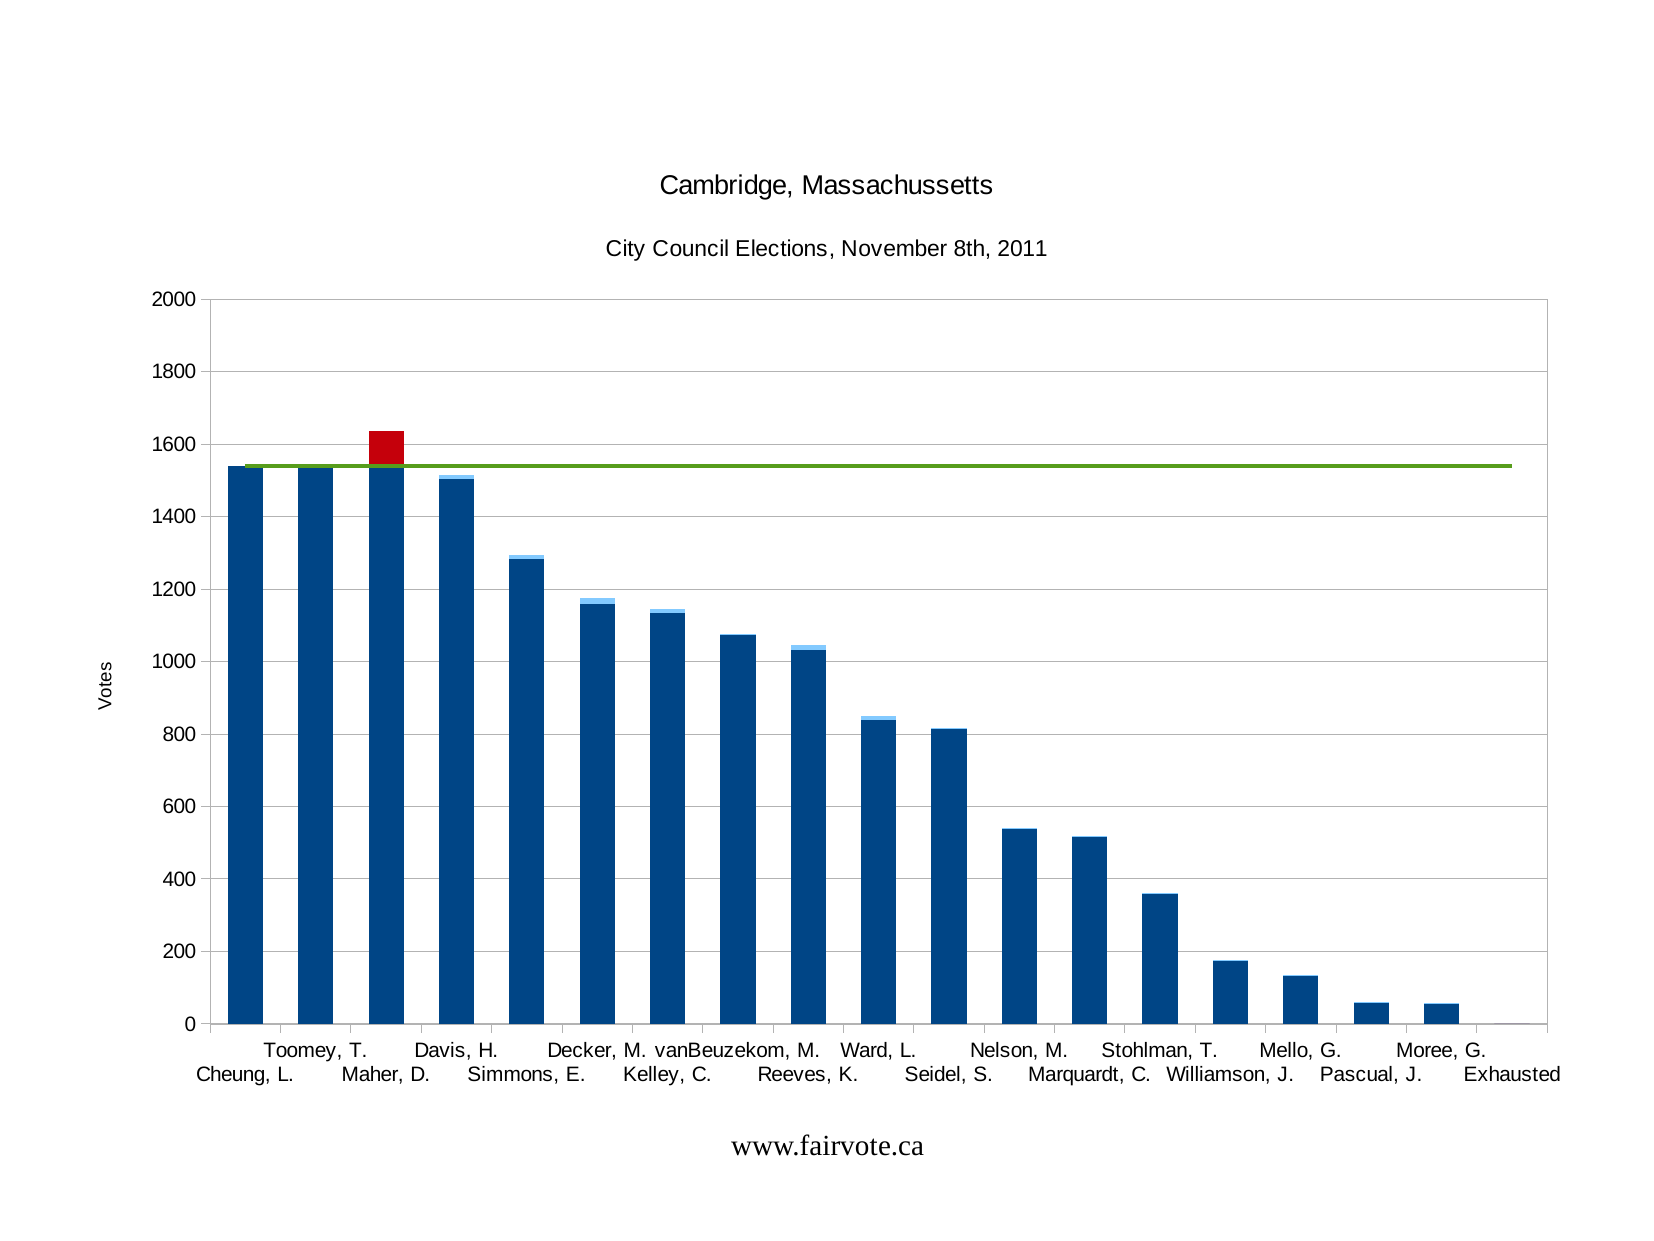

### Chart: Cambridge, Massachussetts
City Council Elections, November 8th, 2011
| Category | Blue | Rouge | Blue ciel | Ligne |
|---|---|---|---|---|
| Cheung, L. | 1540.0 | 0.0 | 0.0 | 1540.0 |
| Toomey, T. | 1540.0 | 0.0 | 0.0 | 1540.0 |
| Maher, D. | 1540.0 | 96.0 | 0.0 | 1540.0 |
| Davis, H. | 1505.0 | 0.0 | 11.0 | 1540.0 |
| Simmons, E. | 1283.0 | 0.0 | 10.0 | 1540.0 |
| Decker, M. | 1158.0 | 0.0 | 17.0 | 1540.0 |
| Kelley, C. | 1134.0 | 0.0 | 11.0 | 1540.0 |
| vanBeuzekom, M. | 1073.0 | 0.0 | 4.0 | 1540.0 |
| Reeves, K. | 1032.0 | 0.0 | 13.0 | 1540.0 |
| Ward, L. | 840.0 | 0.0 | 9.0 | 1540.0 |
| Seidel, S. | 813.0 | 0.0 | 5.0 | 1540.0 |
| Nelson, M. | 539.0 | 0.0 | 3.0 | 1540.0 |
| Marquardt, C. | 515.0 | 0.0 | 4.0 | 1540.0 |
| Stohlman, T. | 358.0 | 0.0 | 3.0 | 1540.0 |
| Williamson, J. | 175.0 | 0.0 | 2.0 | 1540.0 |
| Mello, G. | 135.0 | 0.0 | 1.0 | 1540.0 |
| Pascual, J. | 59.0 | 0.0 | 2.0 | 1540.0 |
| Moree, G. | 58.0 | 0.0 | 1.0 | 1540.0 |
| Exhausted | 0.0 | 0.0 | 0.0 | 1540.0 |www.fairvote.ca